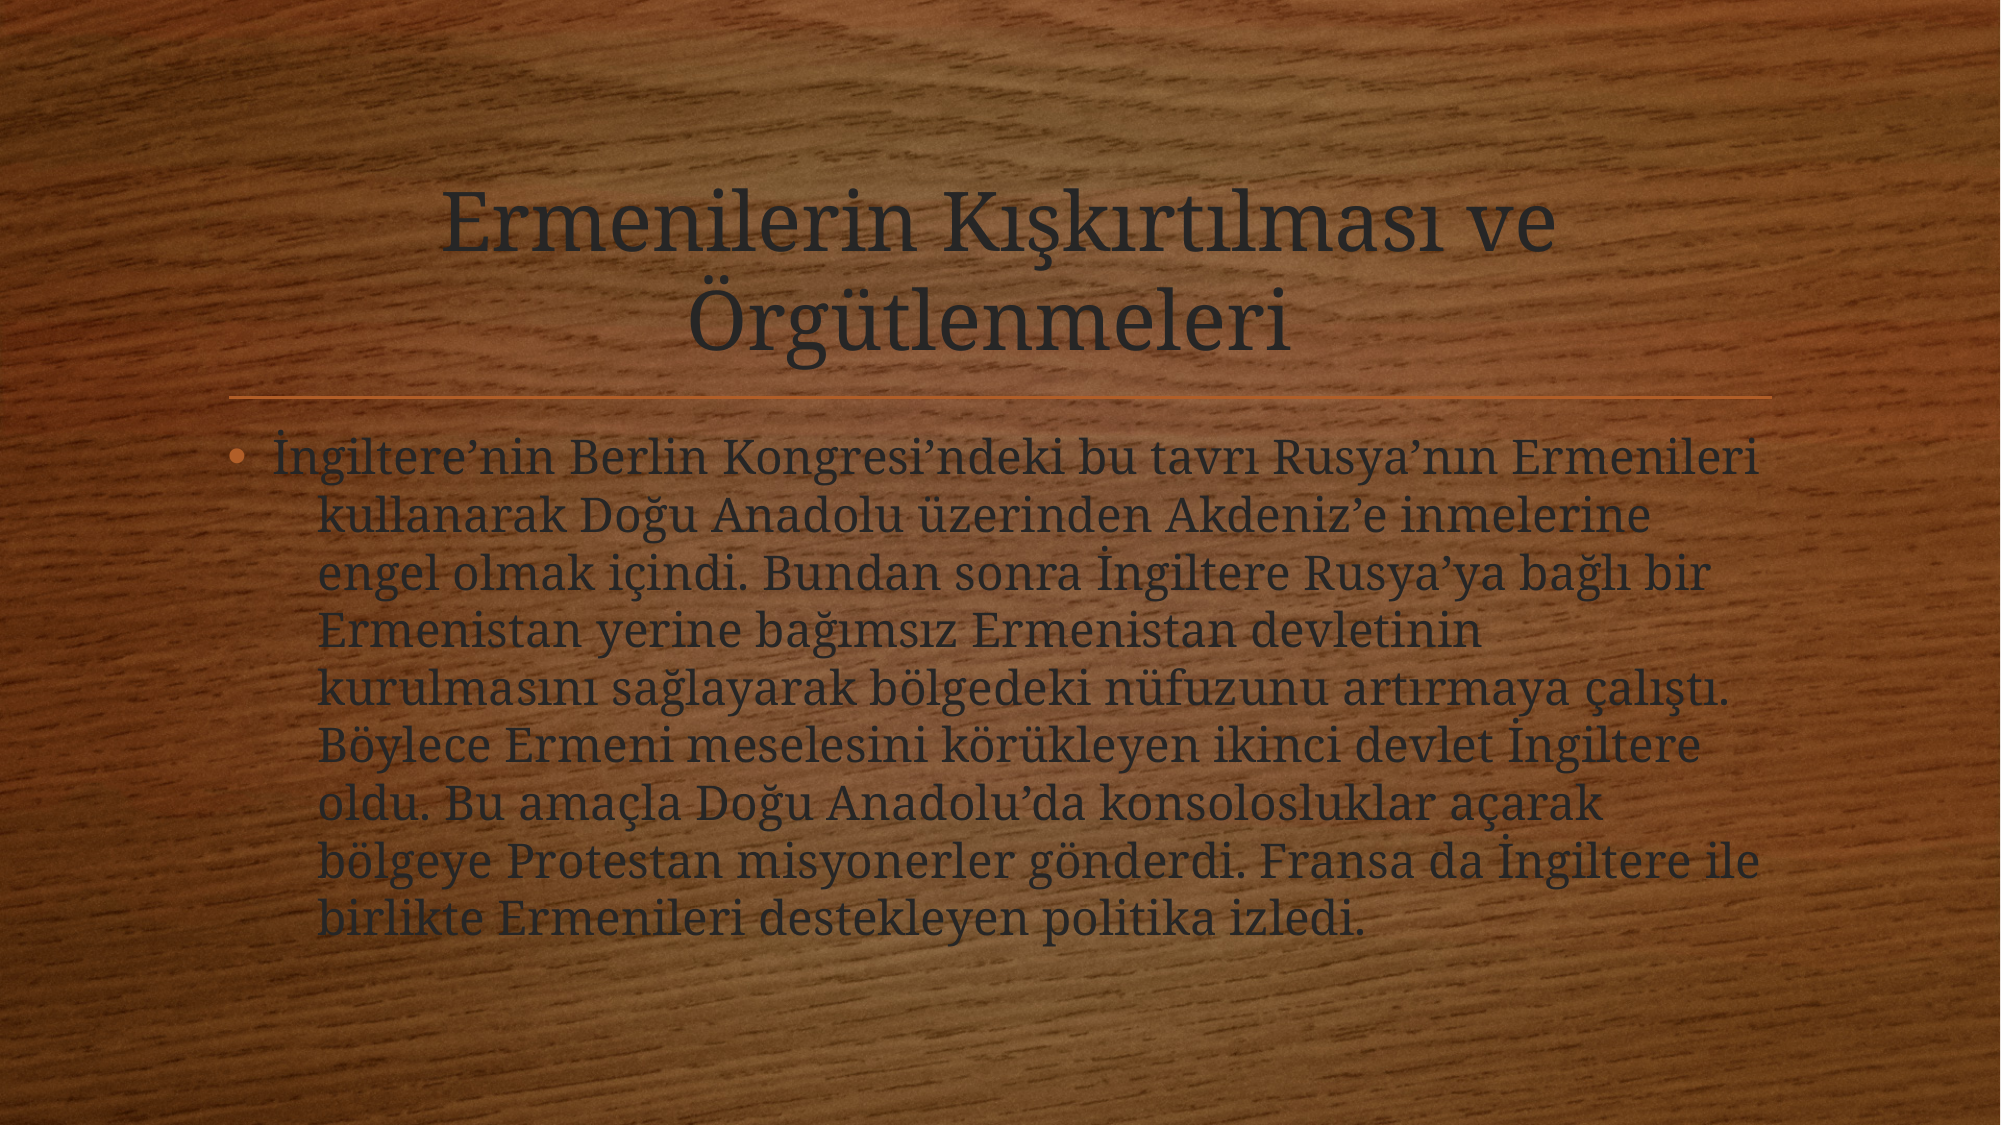

# Ermenilerin Kışkırtılması ve Örgütlenmeleri
İngiltere’nin Berlin Kongresi’ndeki bu tavrı Rusya’nın Ermenileri kullanarak Doğu Anadolu üzerinden Akdeniz’e inmelerine engel olmak içindi. Bundan sonra İngiltere Rusya’ya bağlı bir Ermenistan yerine bağımsız Ermenistan devletinin kurulmasını sağlayarak bölgedeki nüfuzunu artırmaya çalıştı. Böylece Ermeni meselesini körükleyen ikinci devlet İngiltere oldu. Bu amaçla Doğu Anadolu’da konsolosluklar açarak bölgeye Protestan misyonerler gönderdi. Fransa da İngiltere ile birlikte Ermenileri destekleyen politika izledi.